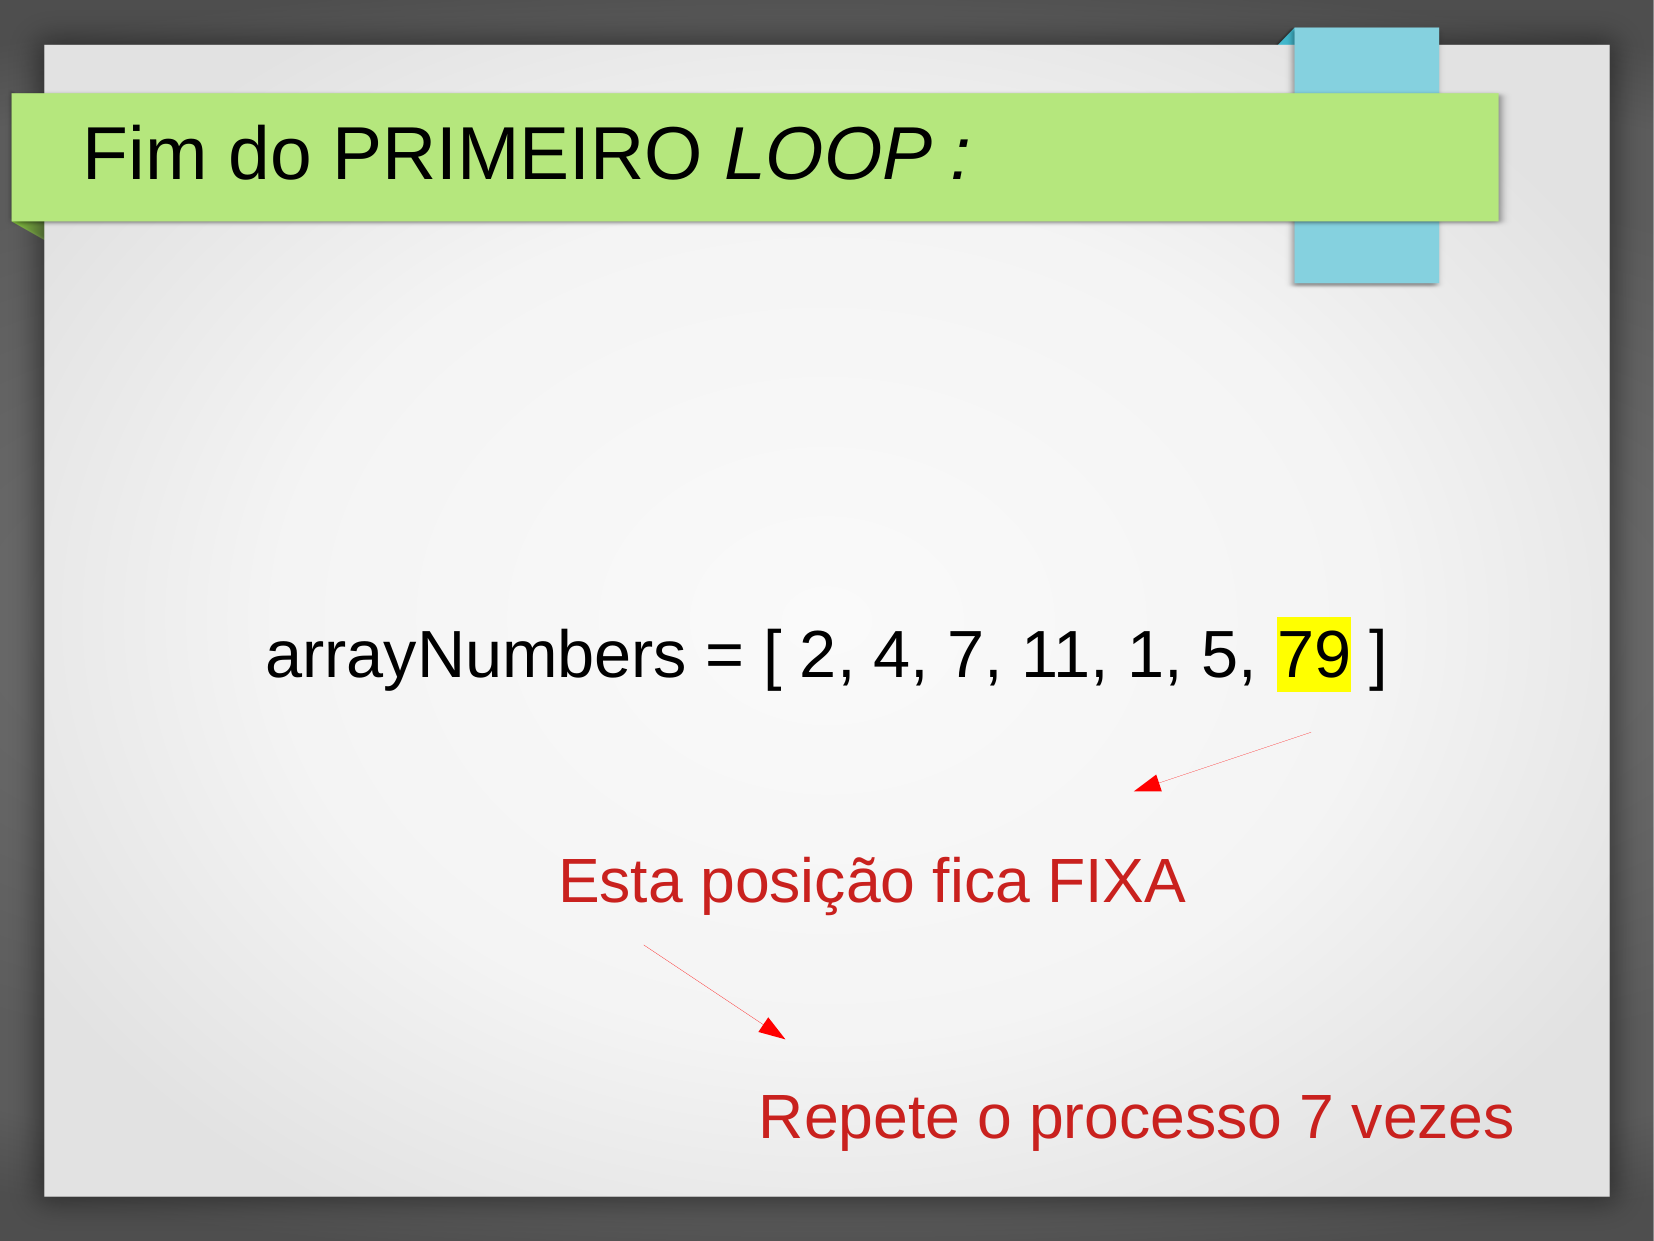

# Fim do PRIMEIRO LOOP :
arrayNumbers = [ 2, 4, 7, 11, 1, 5, 79 ]
Esta posição fica FIXA
Repete o processo 7 vezes